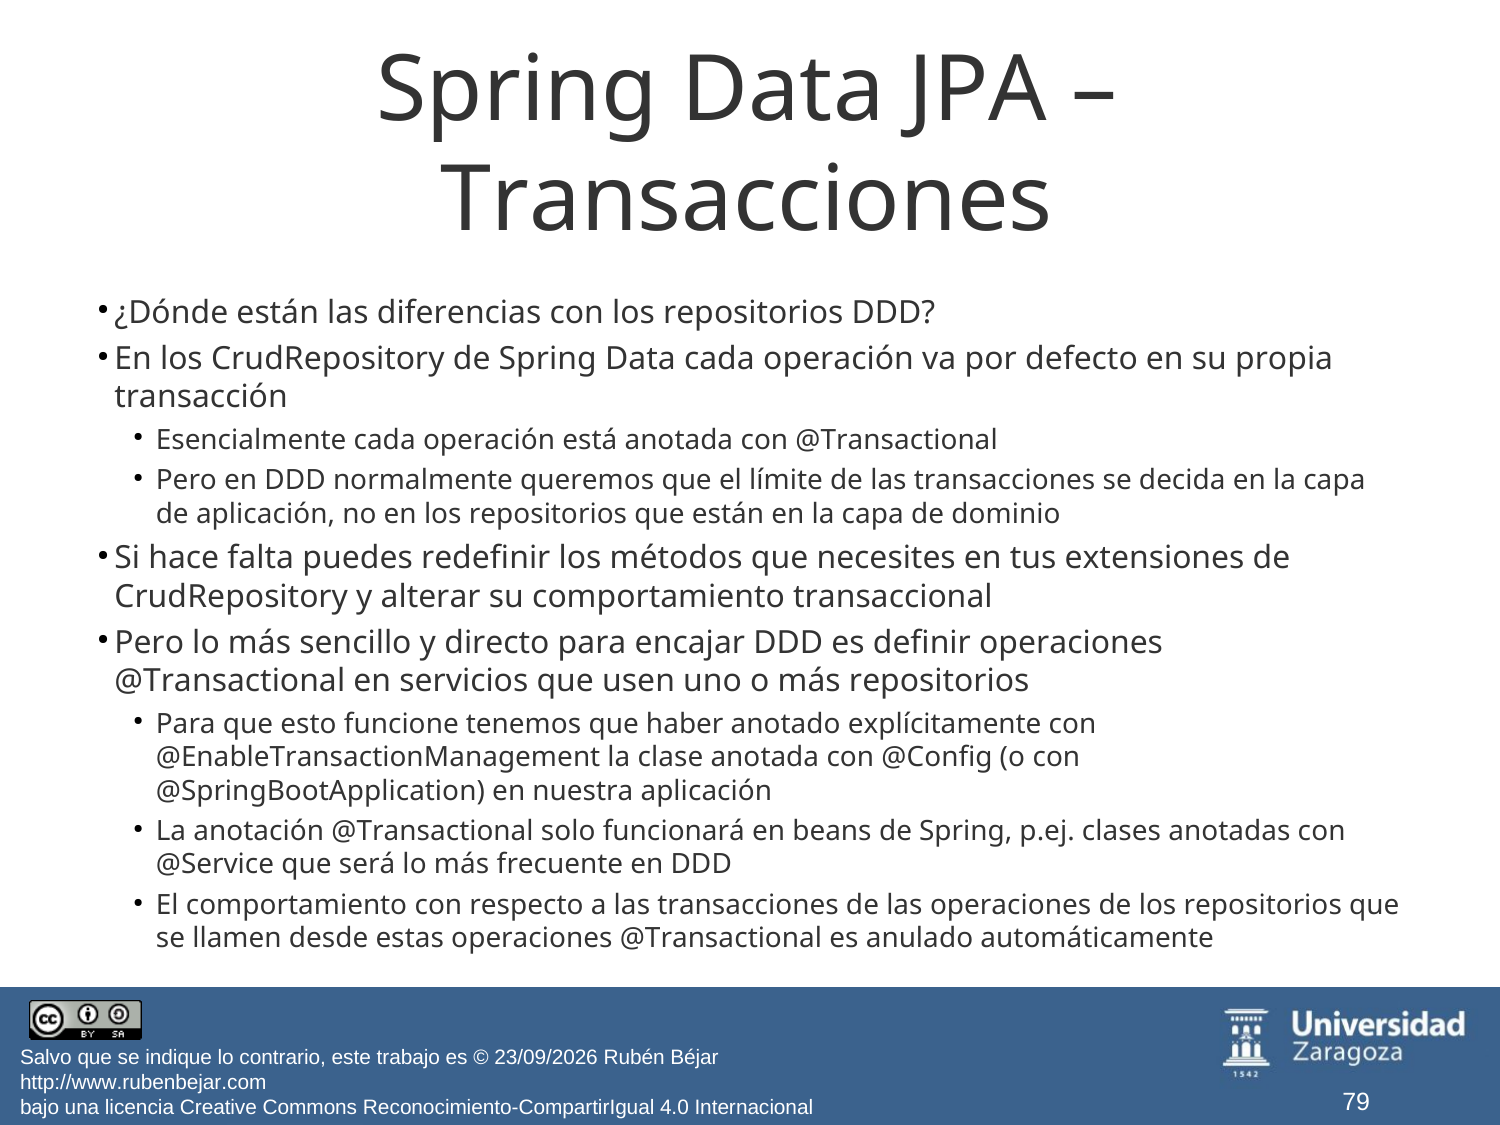

# Spring Data JPA – Transacciones
¿Dónde están las diferencias con los repositorios DDD?
En los CrudRepository de Spring Data cada operación va por defecto en su propia transacción
Esencialmente cada operación está anotada con @Transactional
Pero en DDD normalmente queremos que el límite de las transacciones se decida en la capa de aplicación, no en los repositorios que están en la capa de dominio
Si hace falta puedes redefinir los métodos que necesites en tus extensiones de CrudRepository y alterar su comportamiento transaccional
Pero lo más sencillo y directo para encajar DDD es definir operaciones @Transactional en servicios que usen uno o más repositorios
Para que esto funcione tenemos que haber anotado explícitamente con @EnableTransactionManagement la clase anotada con @Config (o con @SpringBootApplication) en nuestra aplicación
La anotación @Transactional solo funcionará en beans de Spring, p.ej. clases anotadas con @Service que será lo más frecuente en DDD
El comportamiento con respecto a las transacciones de las operaciones de los repositorios que se llamen desde estas operaciones @Transactional es anulado automáticamente